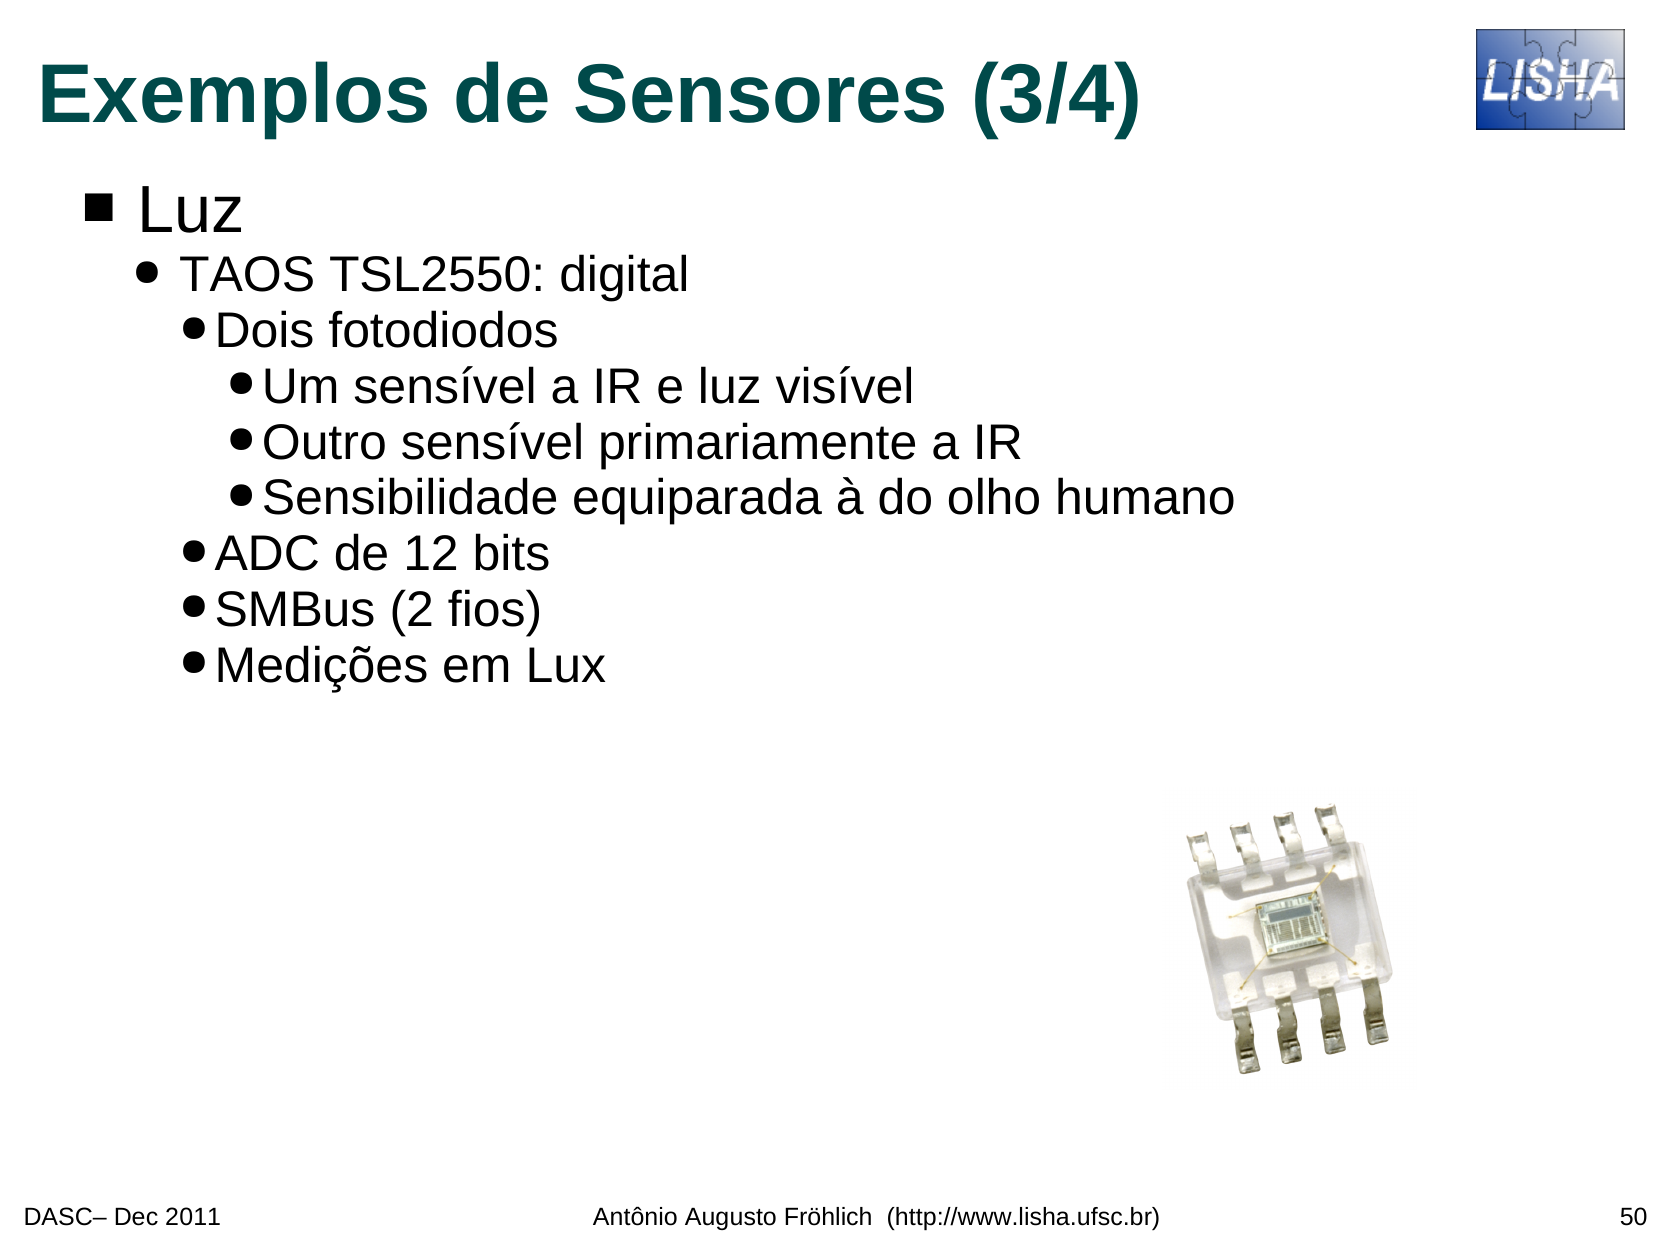

# Exemplos de Sensores (3/4)
Luz
TAOS TSL2550: digital
Dois fotodiodos
Um sensível a IR e luz visível
Outro sensível primariamente a IR
Sensibilidade equiparada à do olho humano
ADC de 12 bits
SMBus (2 fios)
Medições em Lux